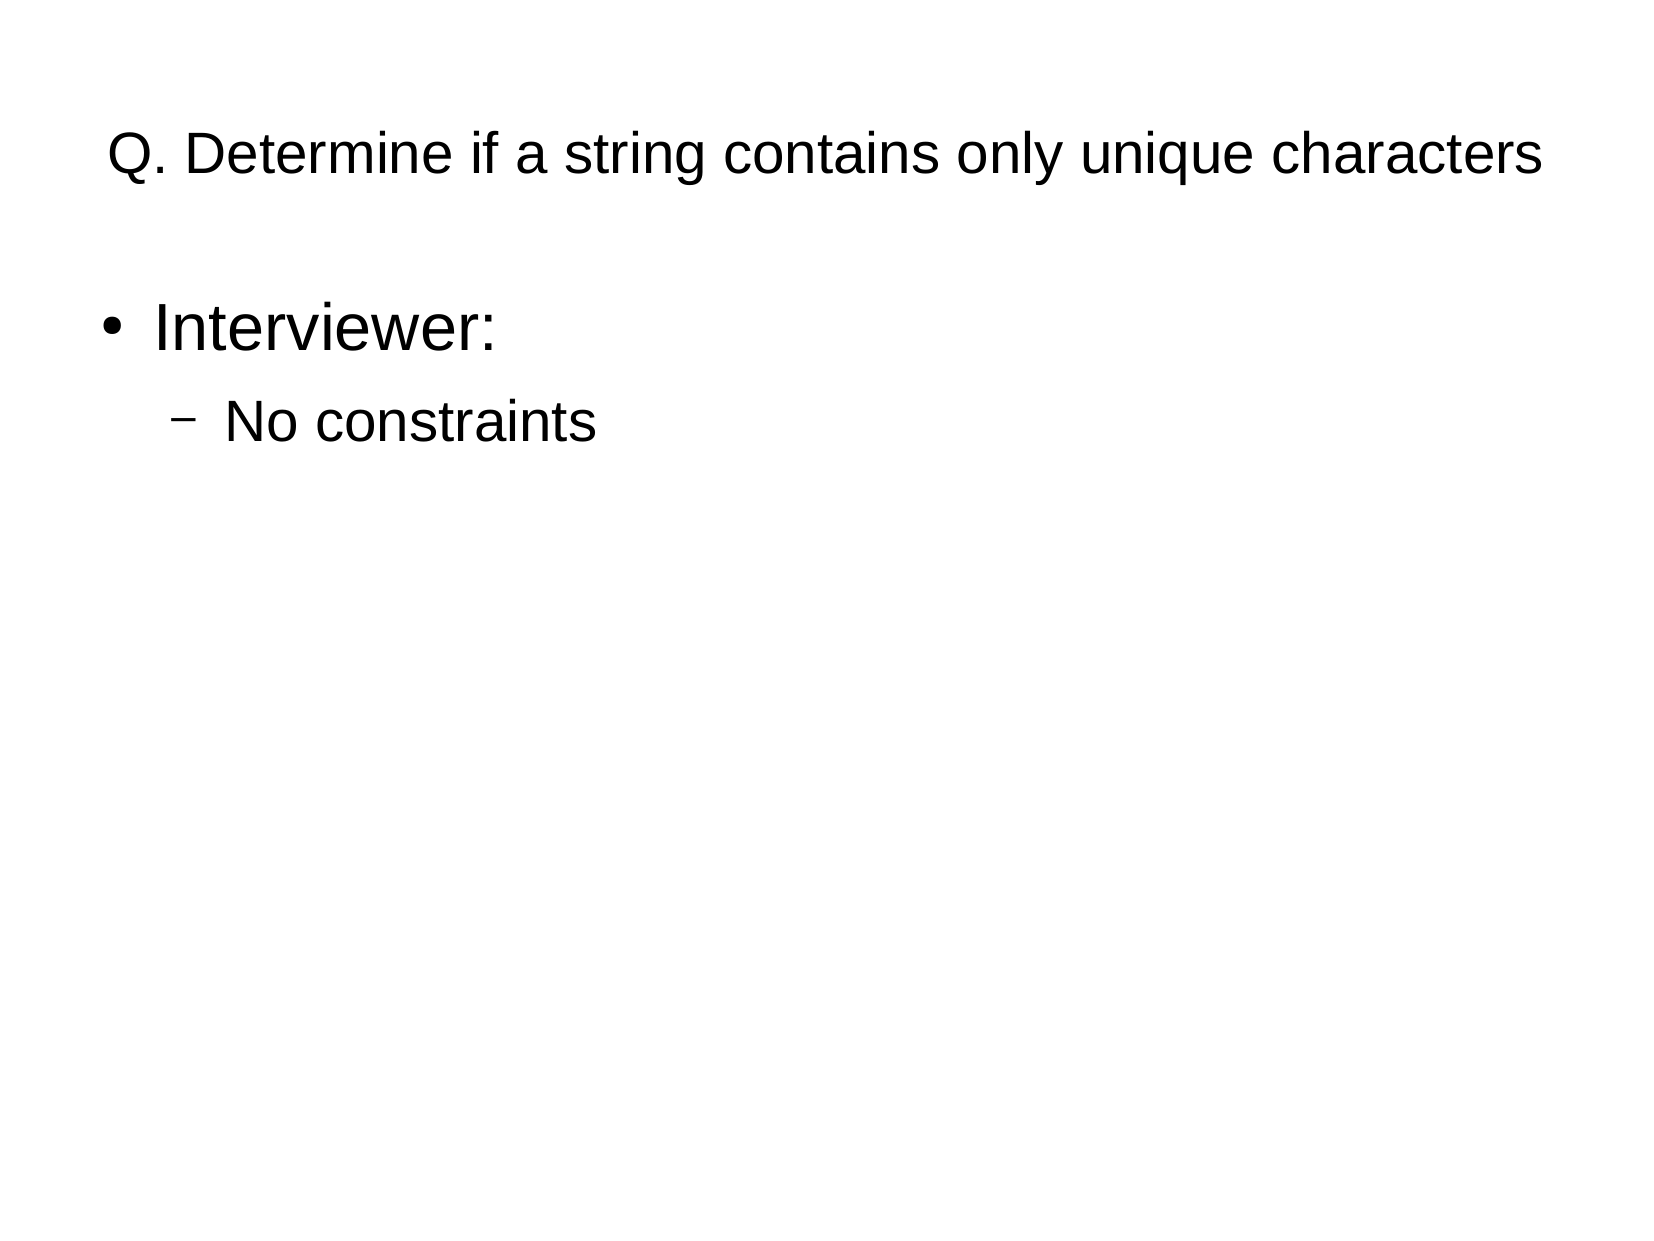

# Q. Determine if a string contains only unique characters
Interviewer:
No constraints